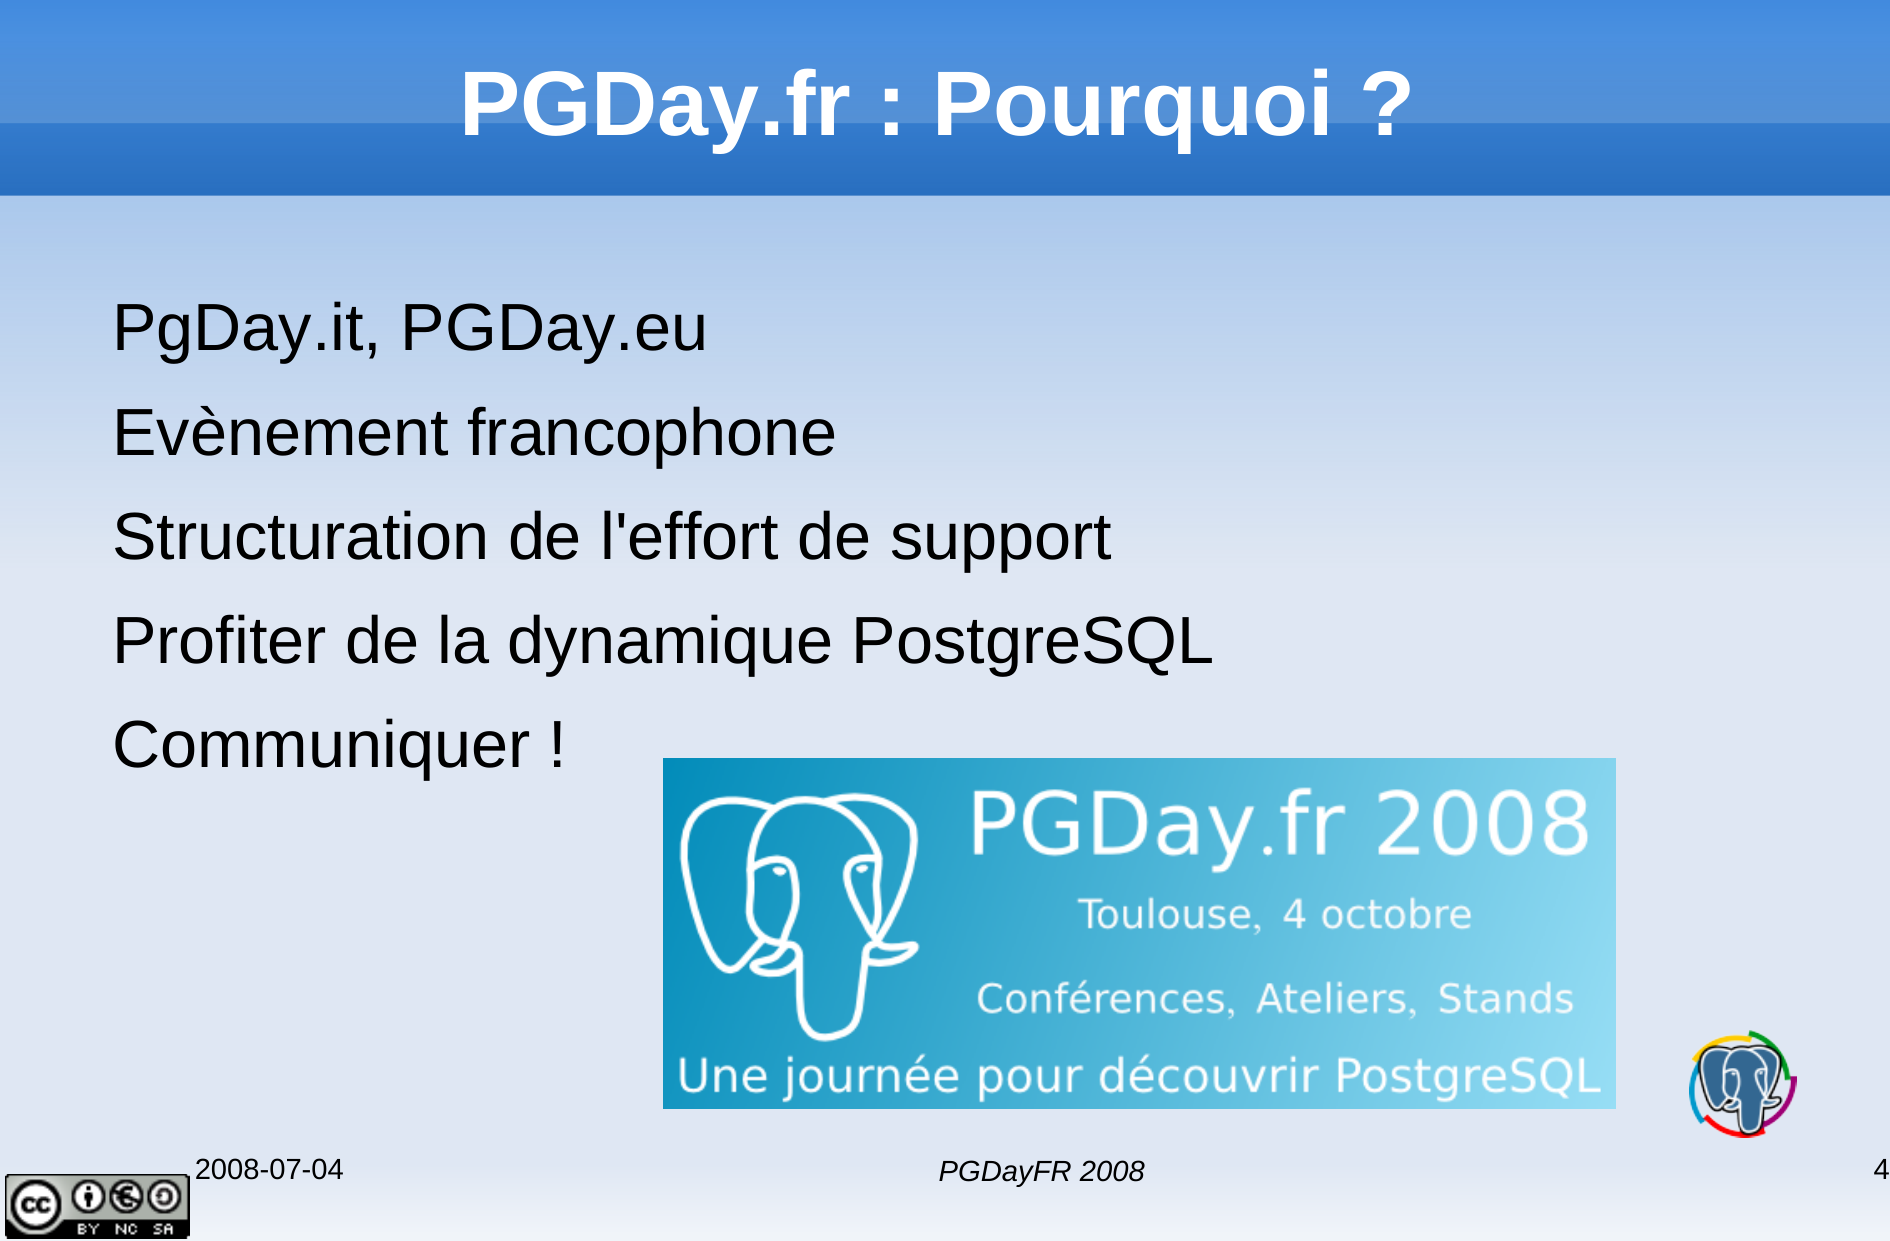

# PGDay.fr : Pourquoi ?
PgDay.it, PGDay.eu
Evènement francophone
Structuration de l'effort de support
Profiter de la dynamique PostgreSQL
Communiquer !
2008-07-04
4
PGDayFR 2008